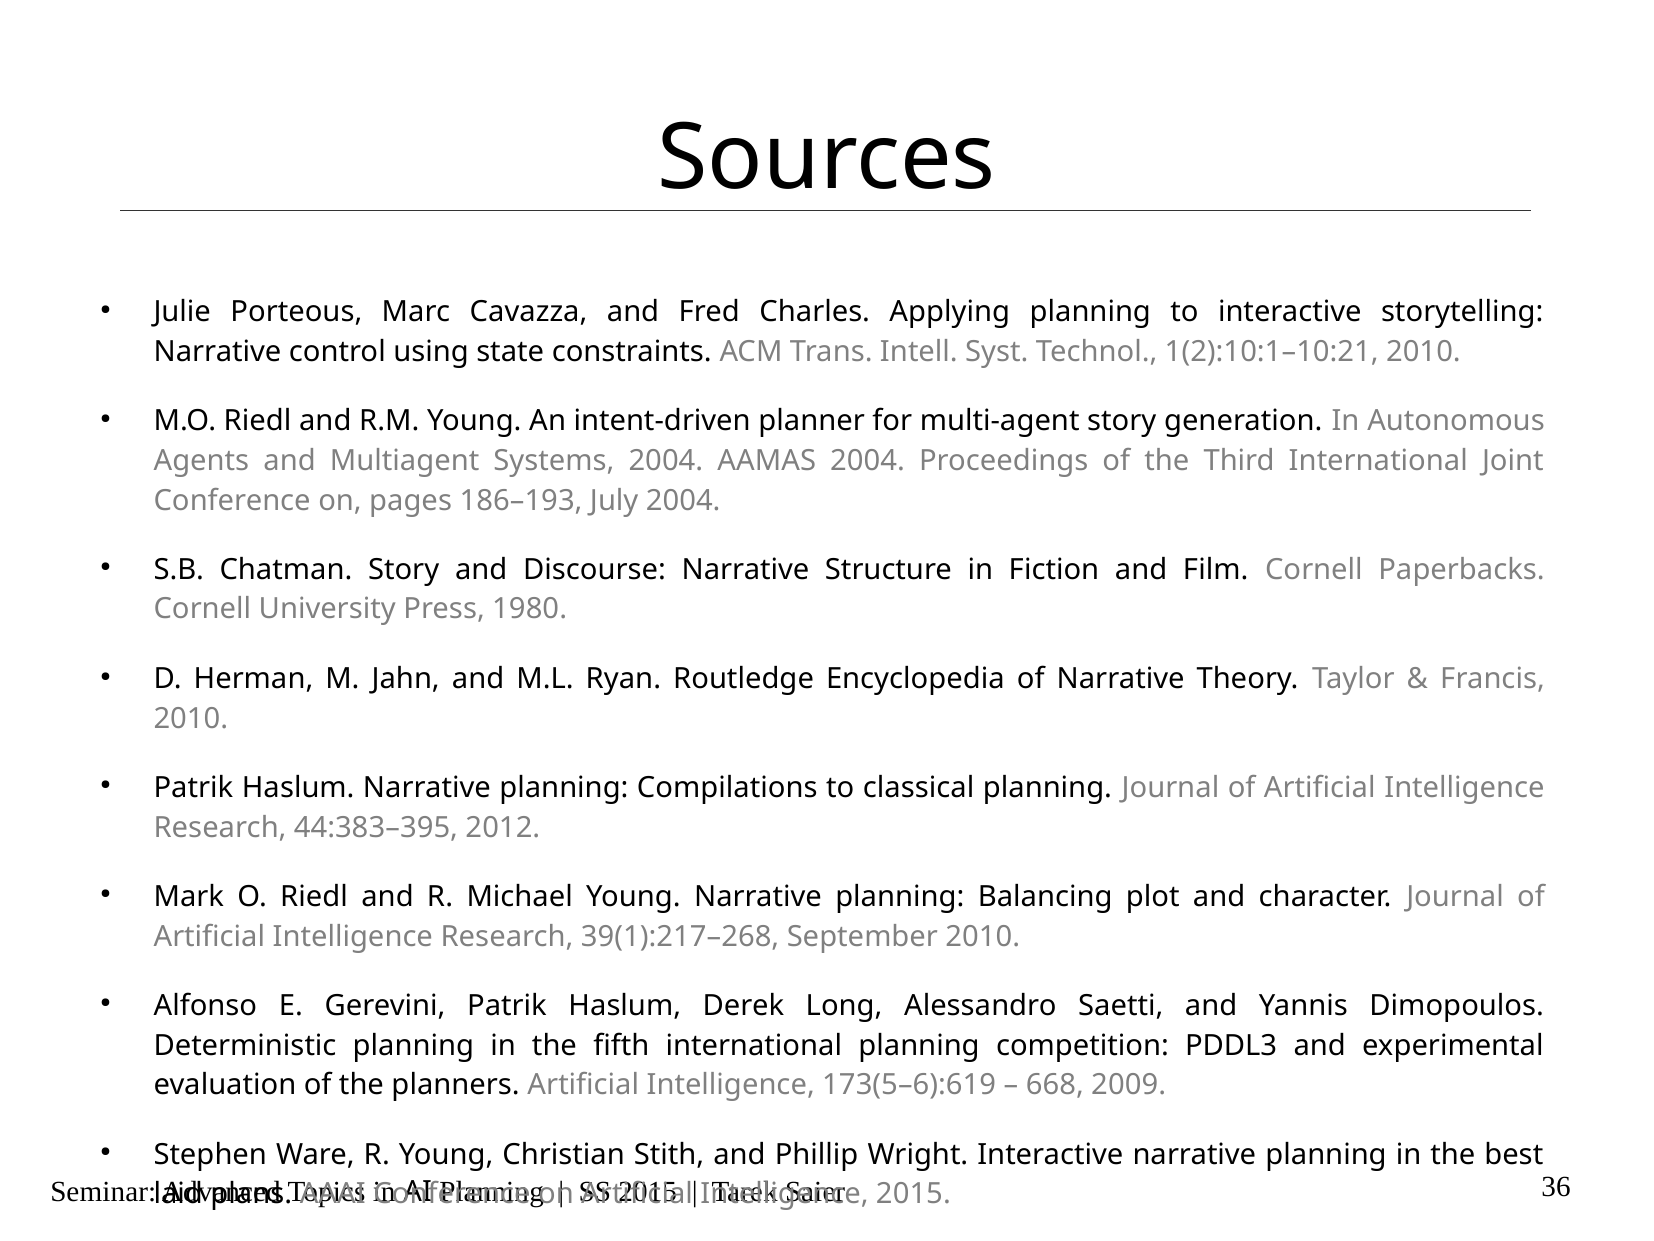

# Sources
Julie Porteous, Marc Cavazza, and Fred Charles. Applying planning to interactive storytelling: Narrative control using state constraints. ACM Trans. Intell. Syst. Technol., 1(2):10:1–10:21, 2010.
M.O. Riedl and R.M. Young. An intent-driven planner for multi-agent story generation. In Autonomous Agents and Multiagent Systems, 2004. AAMAS 2004. Proceedings of the Third International Joint Conference on, pages 186–193, July 2004.
S.B. Chatman. Story and Discourse: Narrative Structure in Fiction and Film. Cornell Paperbacks. Cornell University Press, 1980.
D. Herman, M. Jahn, and M.L. Ryan. Routledge Encyclopedia of Narrative Theory. Taylor & Francis, 2010.
Patrik Haslum. Narrative planning: Compilations to classical planning. Journal of Artificial Intelligence Research, 44:383–395, 2012.
Mark O. Riedl and R. Michael Young. Narrative planning: Balancing plot and character. Journal of Artificial Intelligence Research, 39(1):217–268, September 2010.
Alfonso E. Gerevini, Patrik Haslum, Derek Long, Alessandro Saetti, and Yannis Dimopoulos. Deterministic planning in the fifth international planning competition: PDDL3 and experimental evaluation of the planners. Artificial Intelligence, 173(5–6):619 – 668, 2009.
Stephen Ware, R. Young, Christian Stith, and Phillip Wright. Interactive narrative planning in the best laid plans. AAAI Conference on Artificial Intelligence, 2015.
36